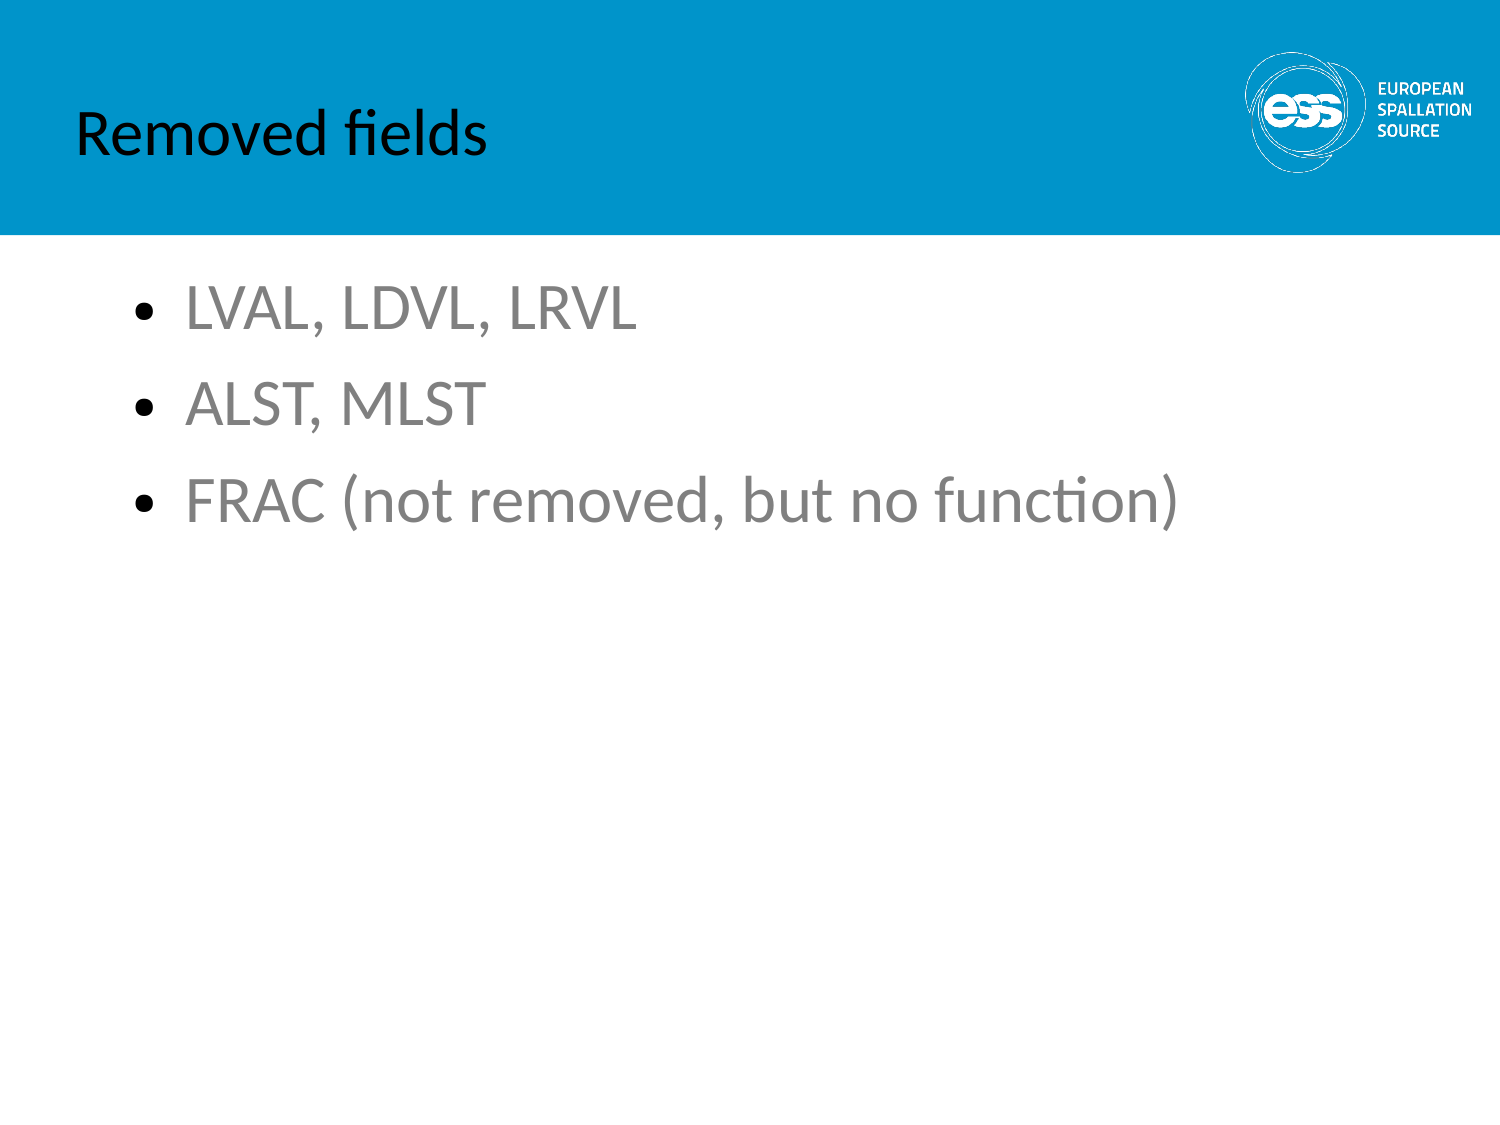

# Removed fields
LVAL, LDVL, LRVL
ALST, MLST
FRAC (not removed, but no function)